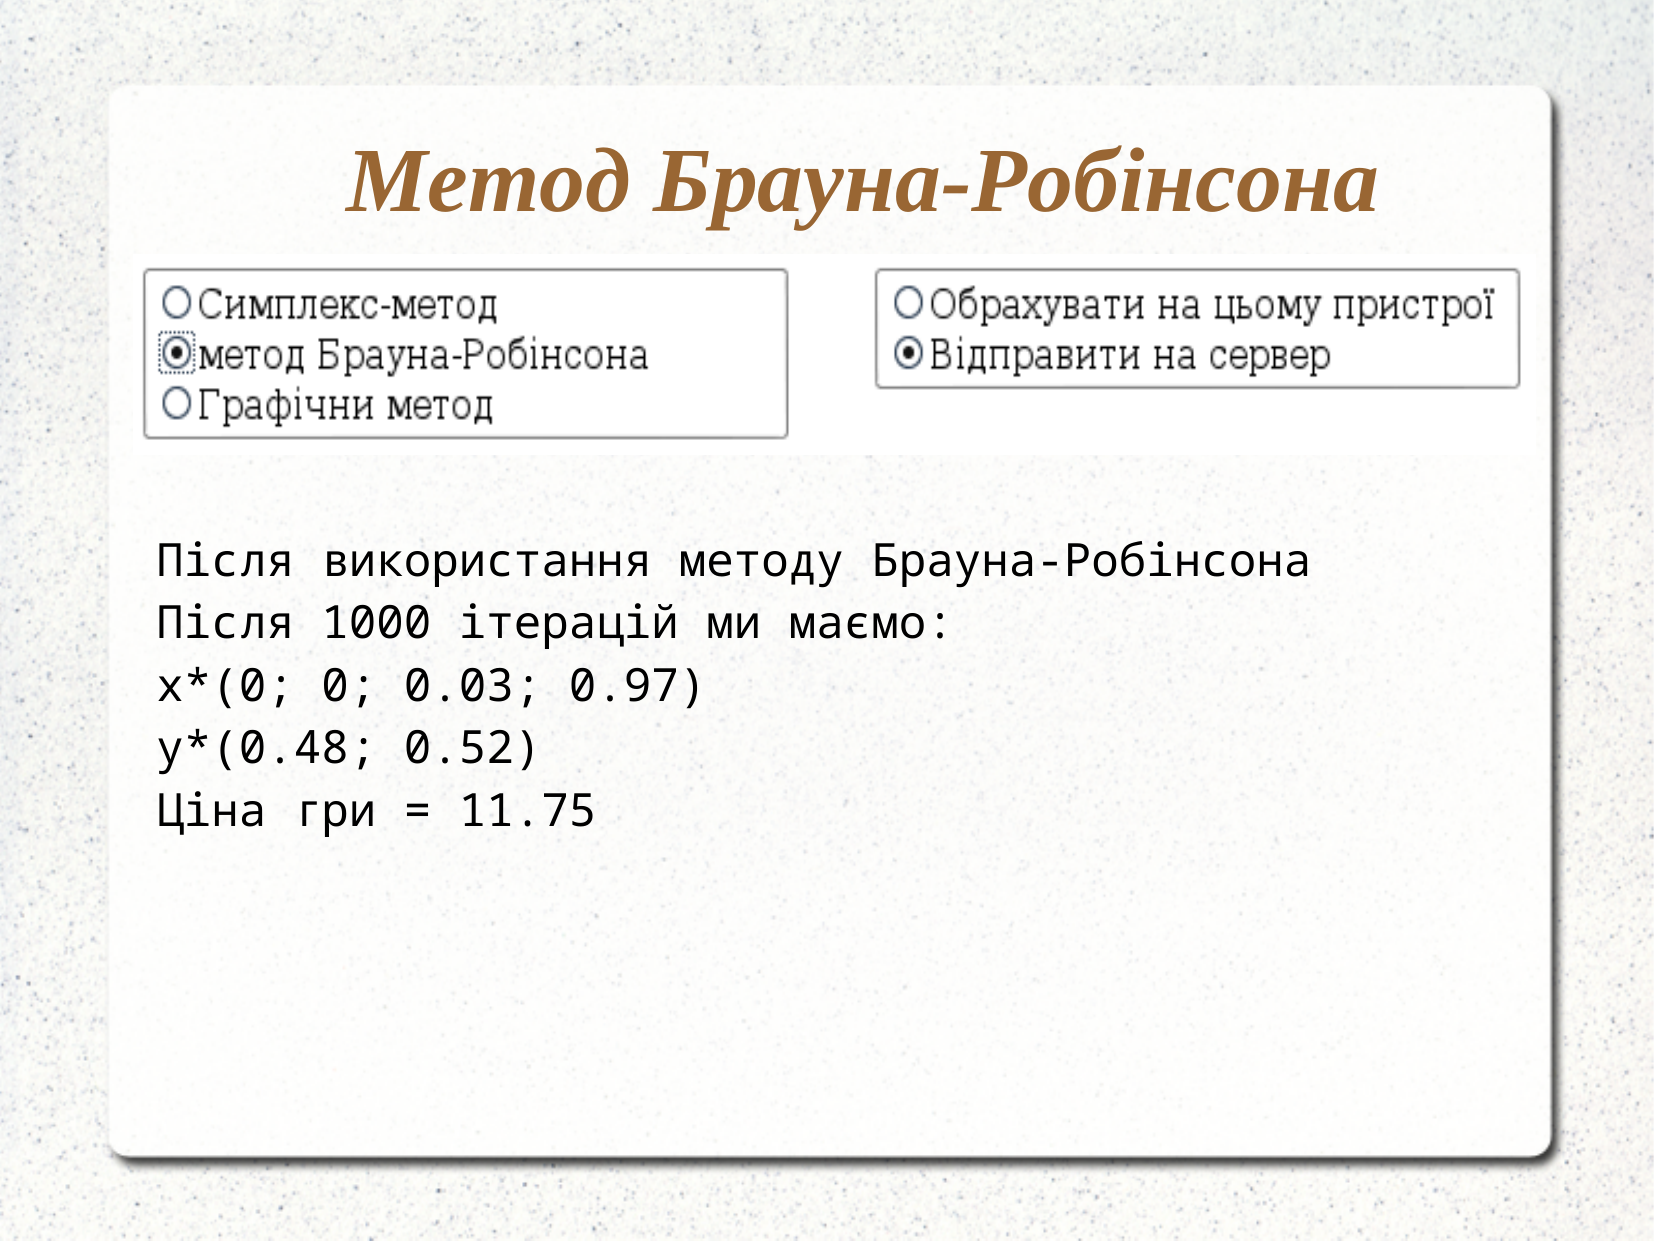

# Метод Брауна-Робінсона
Після використання методу Брауна-Робінсона
Після 1000 ітерацій ми маємо:
x*(0; 0; 0.03; 0.97)
y*(0.48; 0.52)
Ціна гри = 11.75